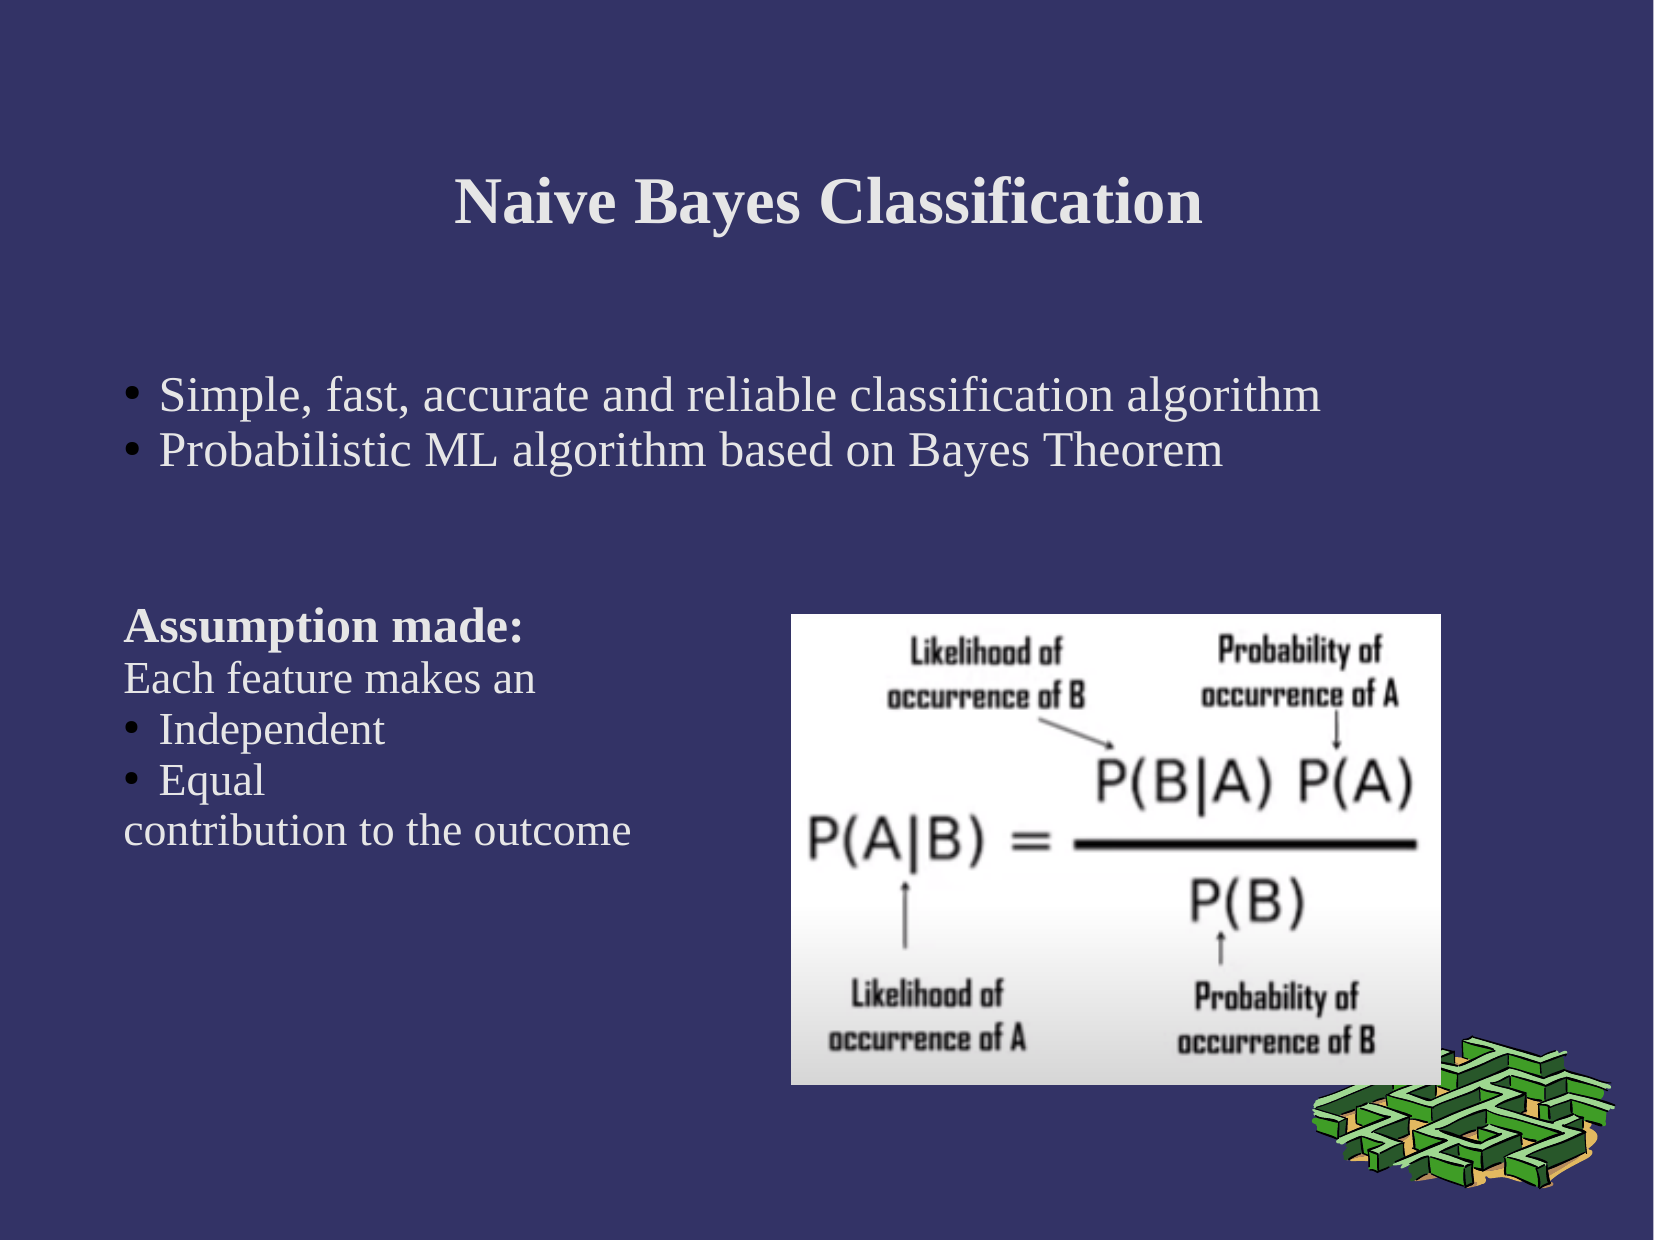

# Naive Bayes Classification
Simple, fast, accurate and reliable classification algorithm
Probabilistic ML algorithm based on Bayes Theorem
Assumption made:
Each feature makes an
Independent
Equal
contribution to the outcome